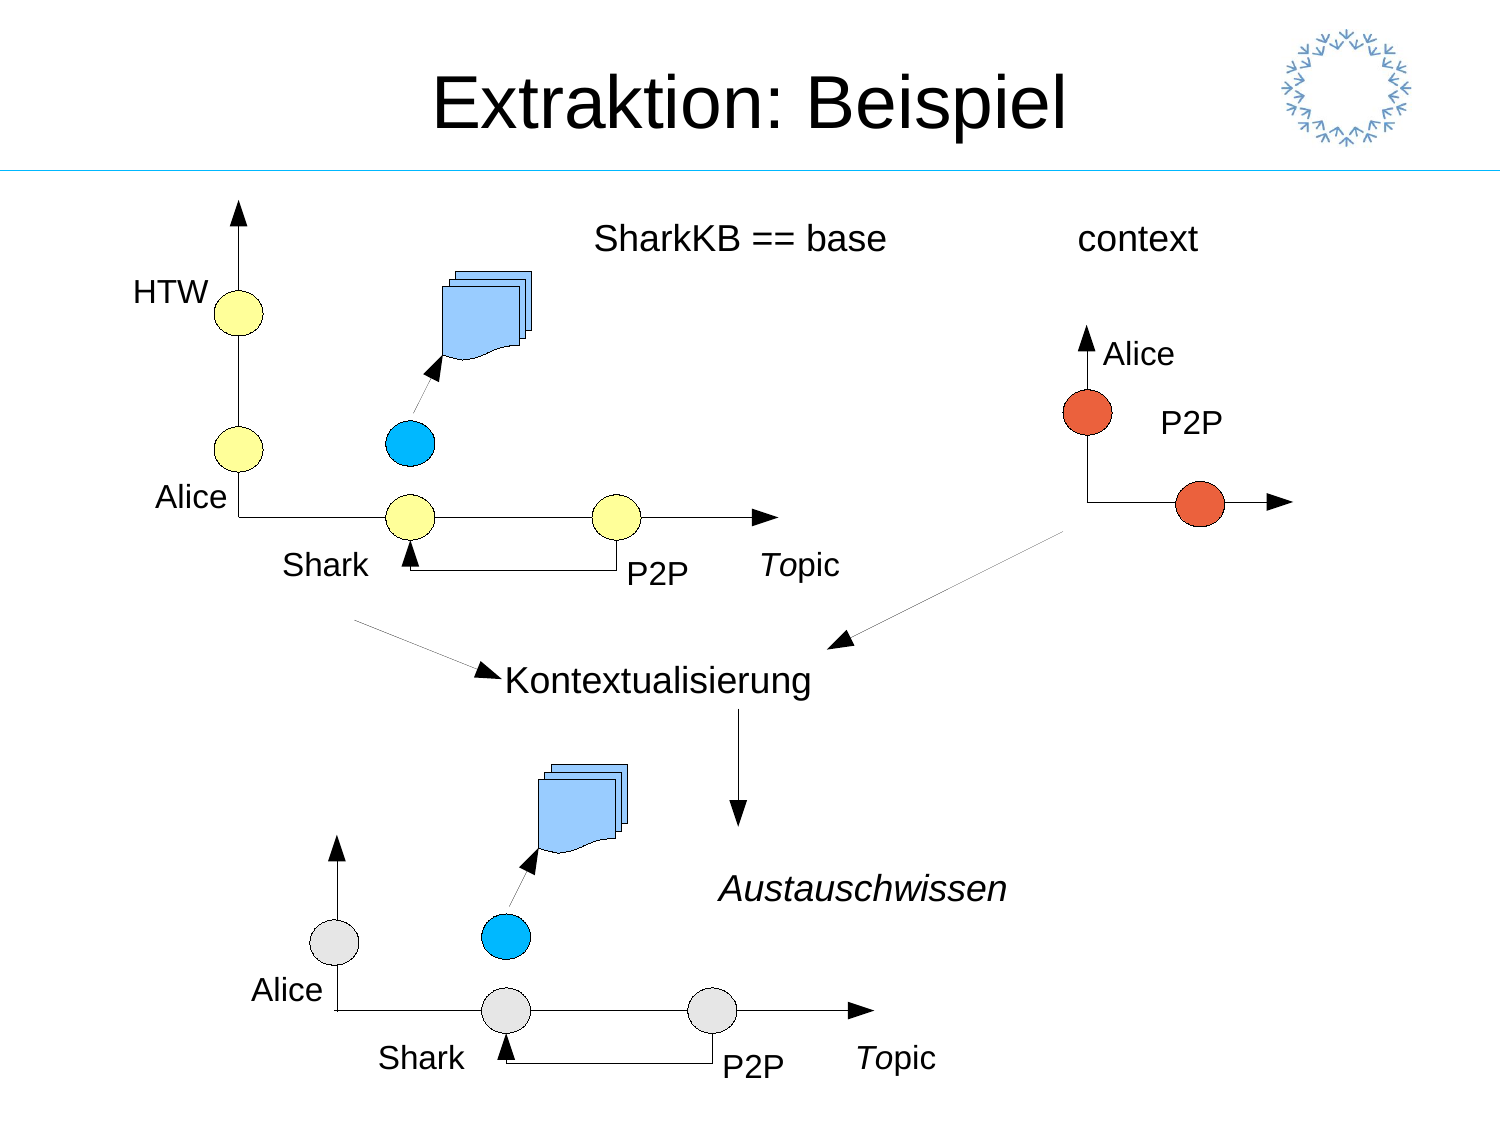

# Extraktion: Beispiel
context
SharkKB == base
HTW
Alice
P2P
Alice
Topic
Shark
P2P
Kontextualisierung
Austauschwissen
Alice
Topic
Shark
P2P